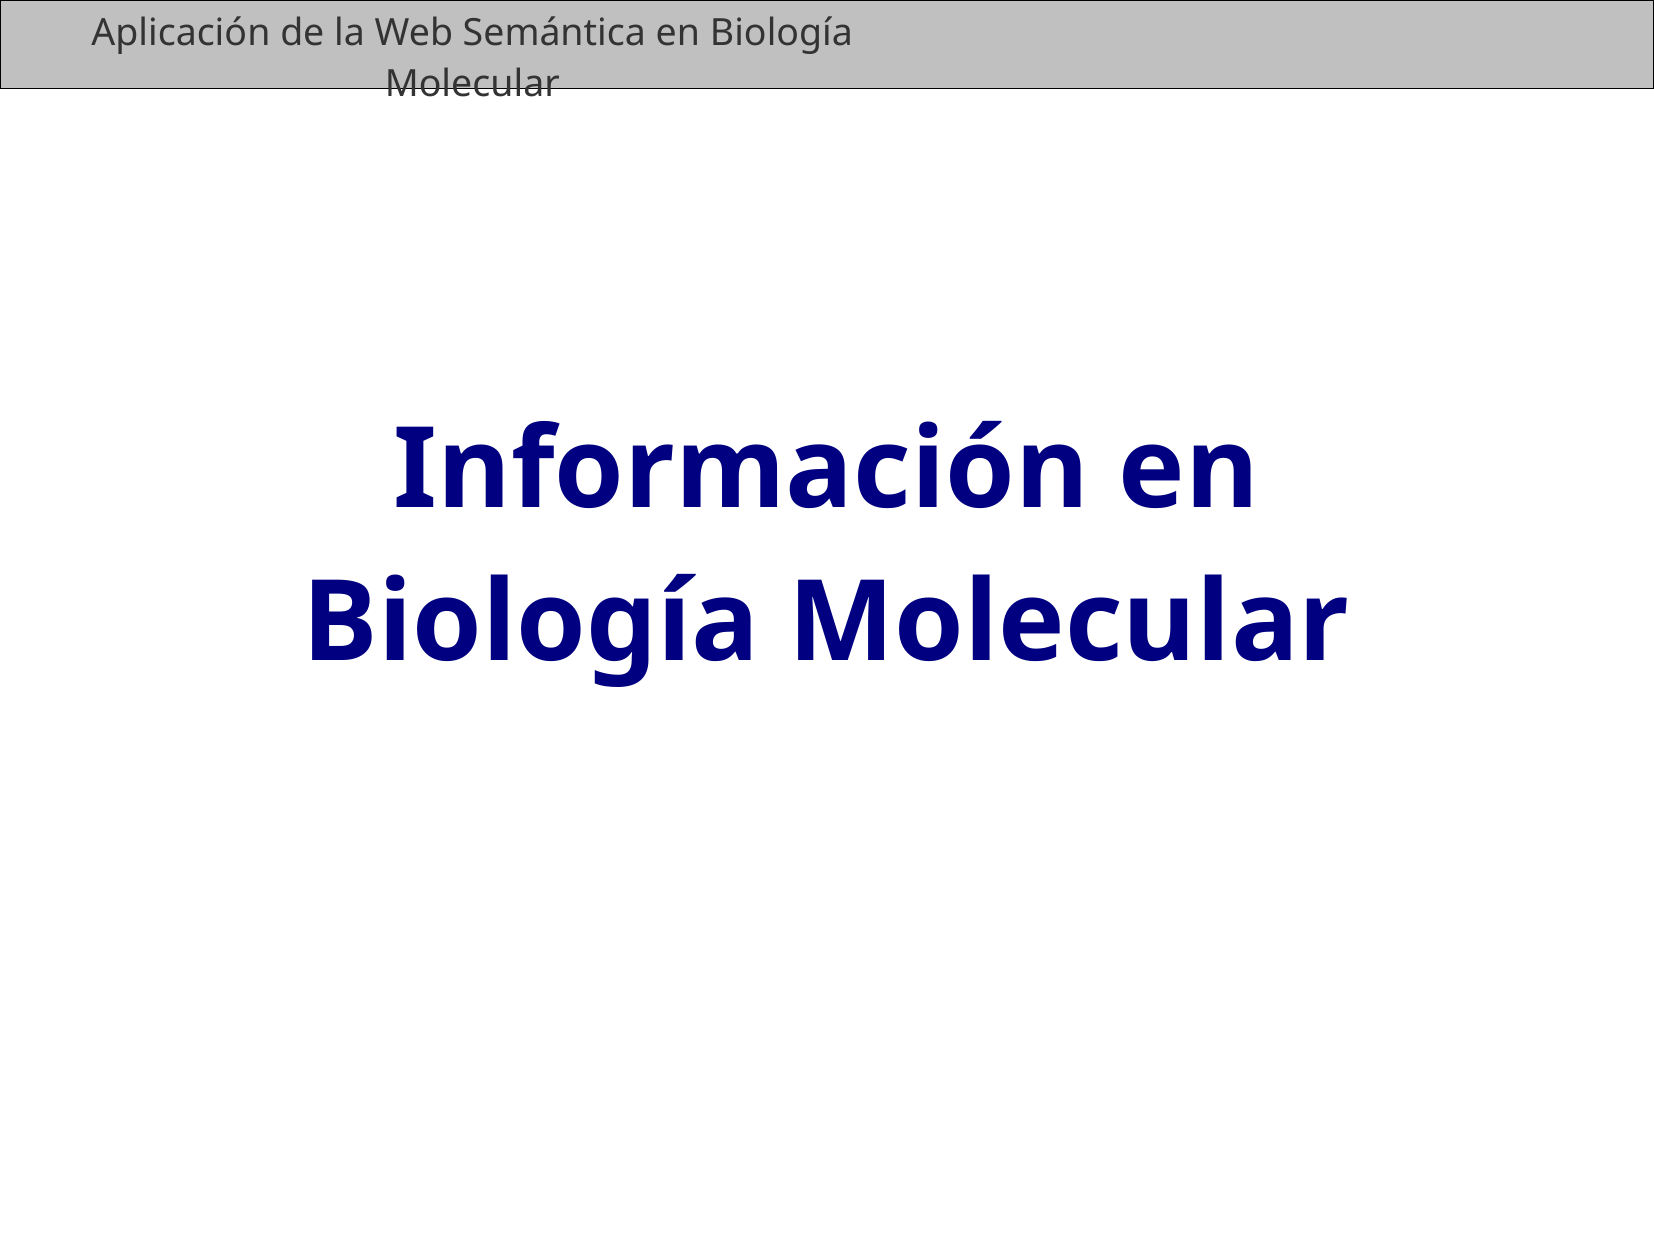

Aplicación de la Web Semántica en Biología Molecular
Información en Biología Molecular